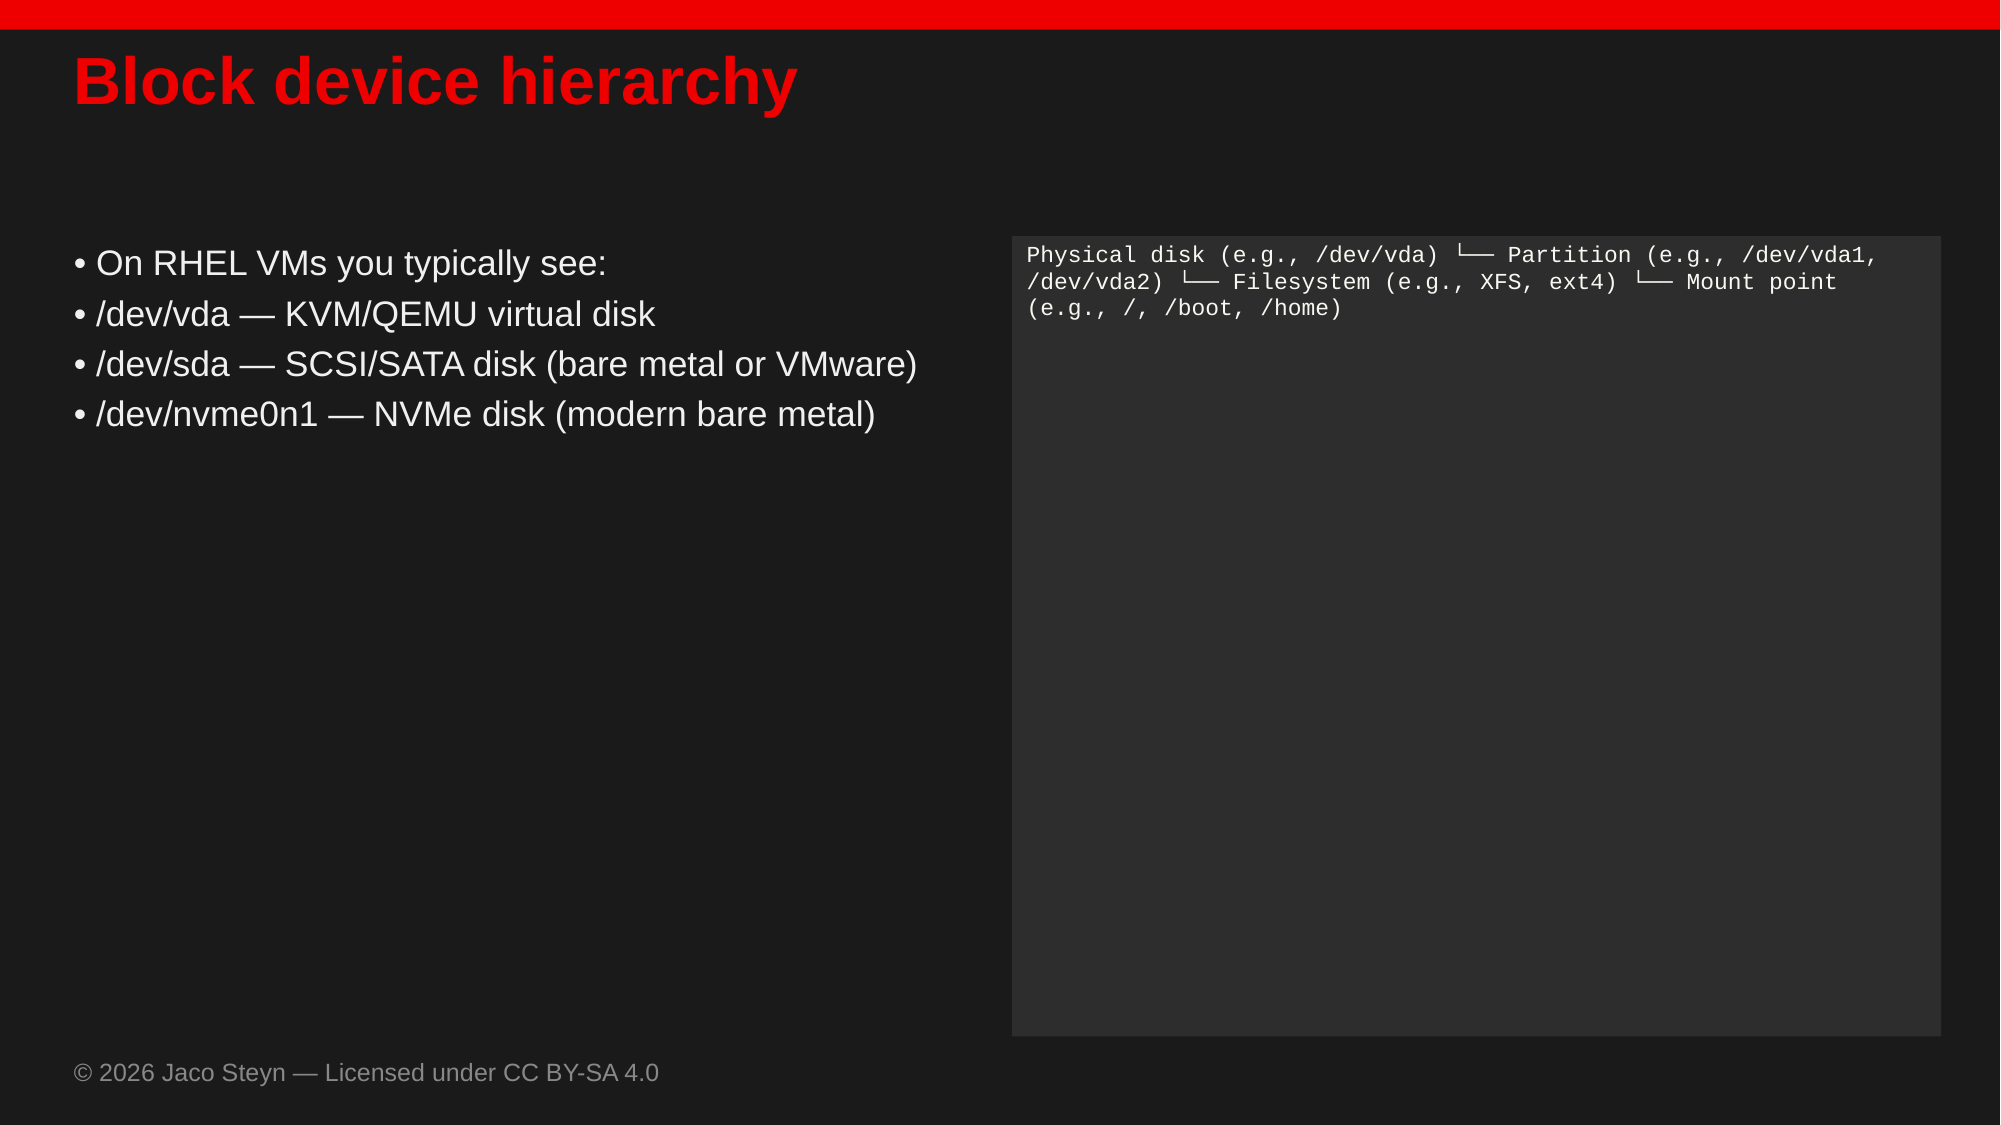

Block device hierarchy
• On RHEL VMs you typically see:
• /dev/vda — KVM/QEMU virtual disk
• /dev/sda — SCSI/SATA disk (bare metal or VMware)
• /dev/nvme0n1 — NVMe disk (modern bare metal)
Physical disk (e.g., /dev/vda) └── Partition (e.g., /dev/vda1, /dev/vda2) └── Filesystem (e.g., XFS, ext4) └── Mount point (e.g., /, /boot, /home)
© 2026 Jaco Steyn — Licensed under CC BY-SA 4.0